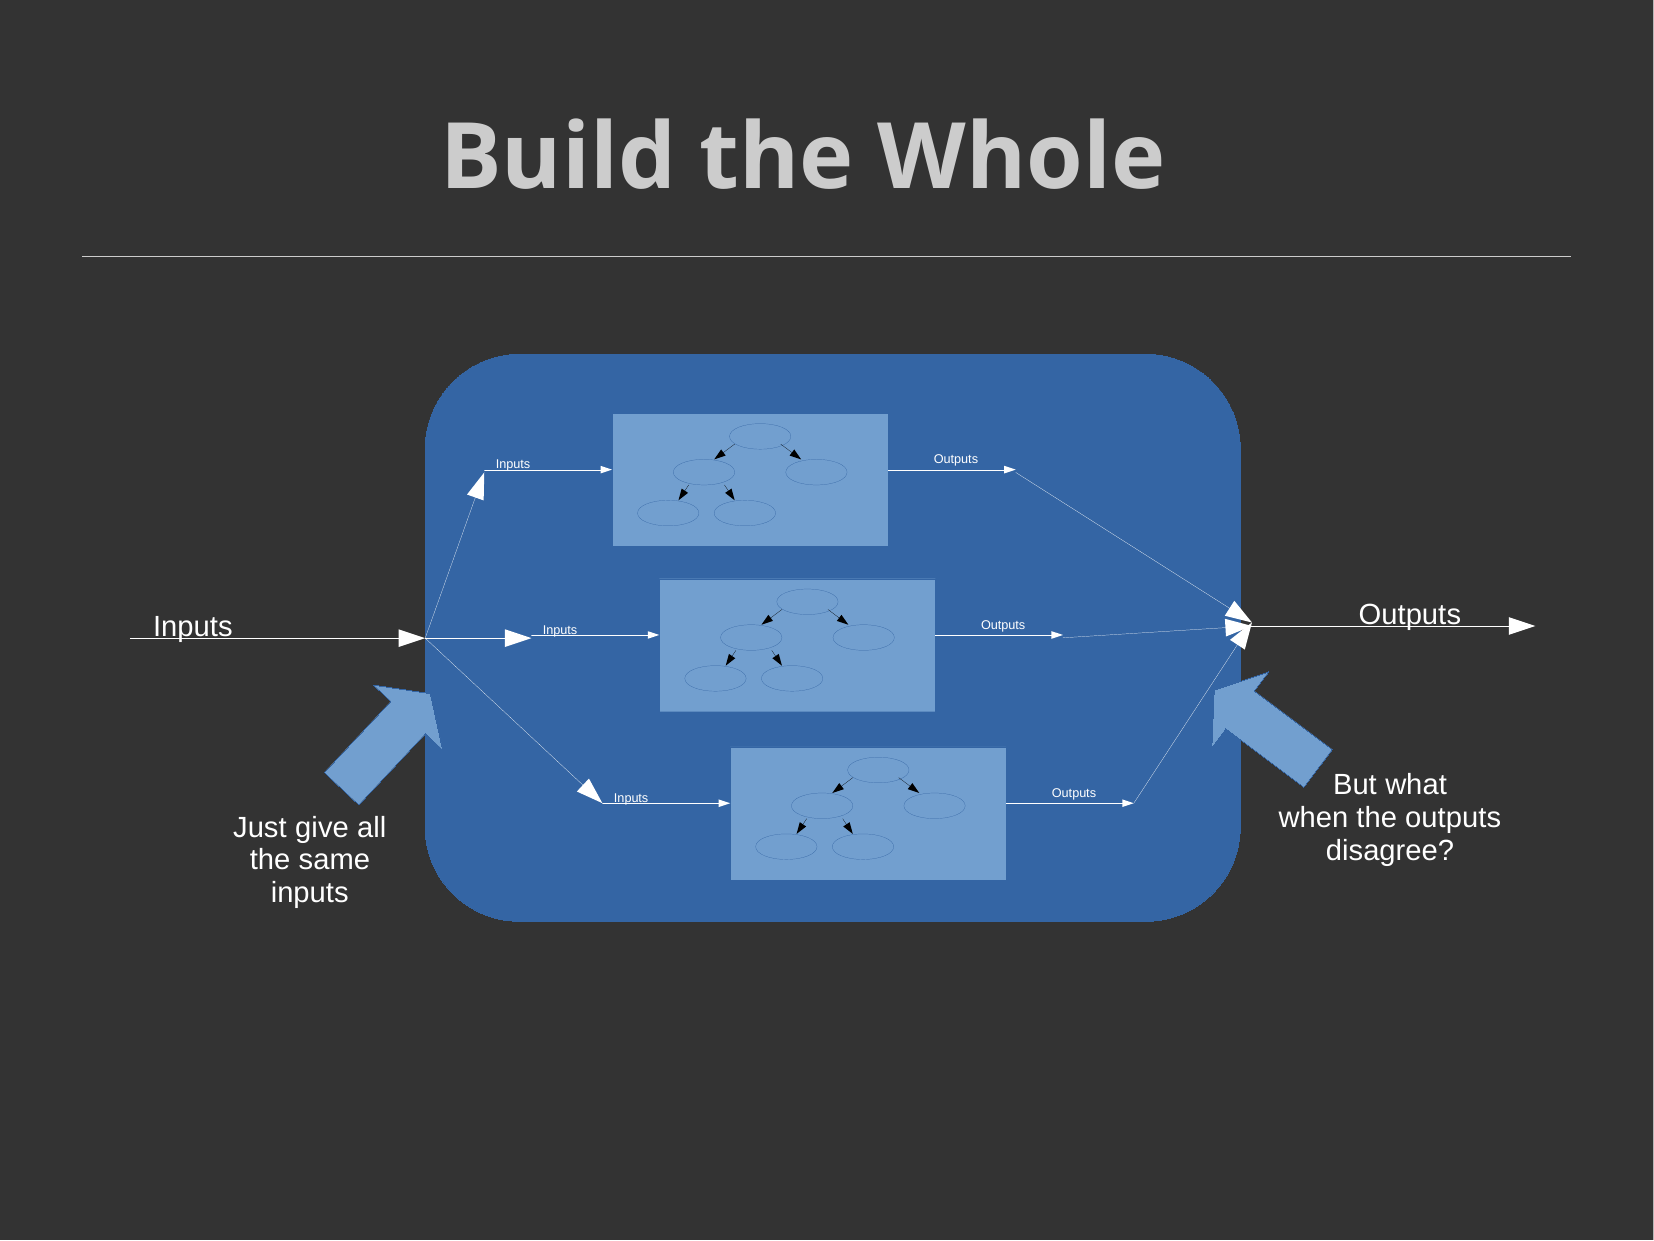

# Build the Whole
Outputs
Inputs
But what
when the outputs
disagree?
Just give all
the same
inputs